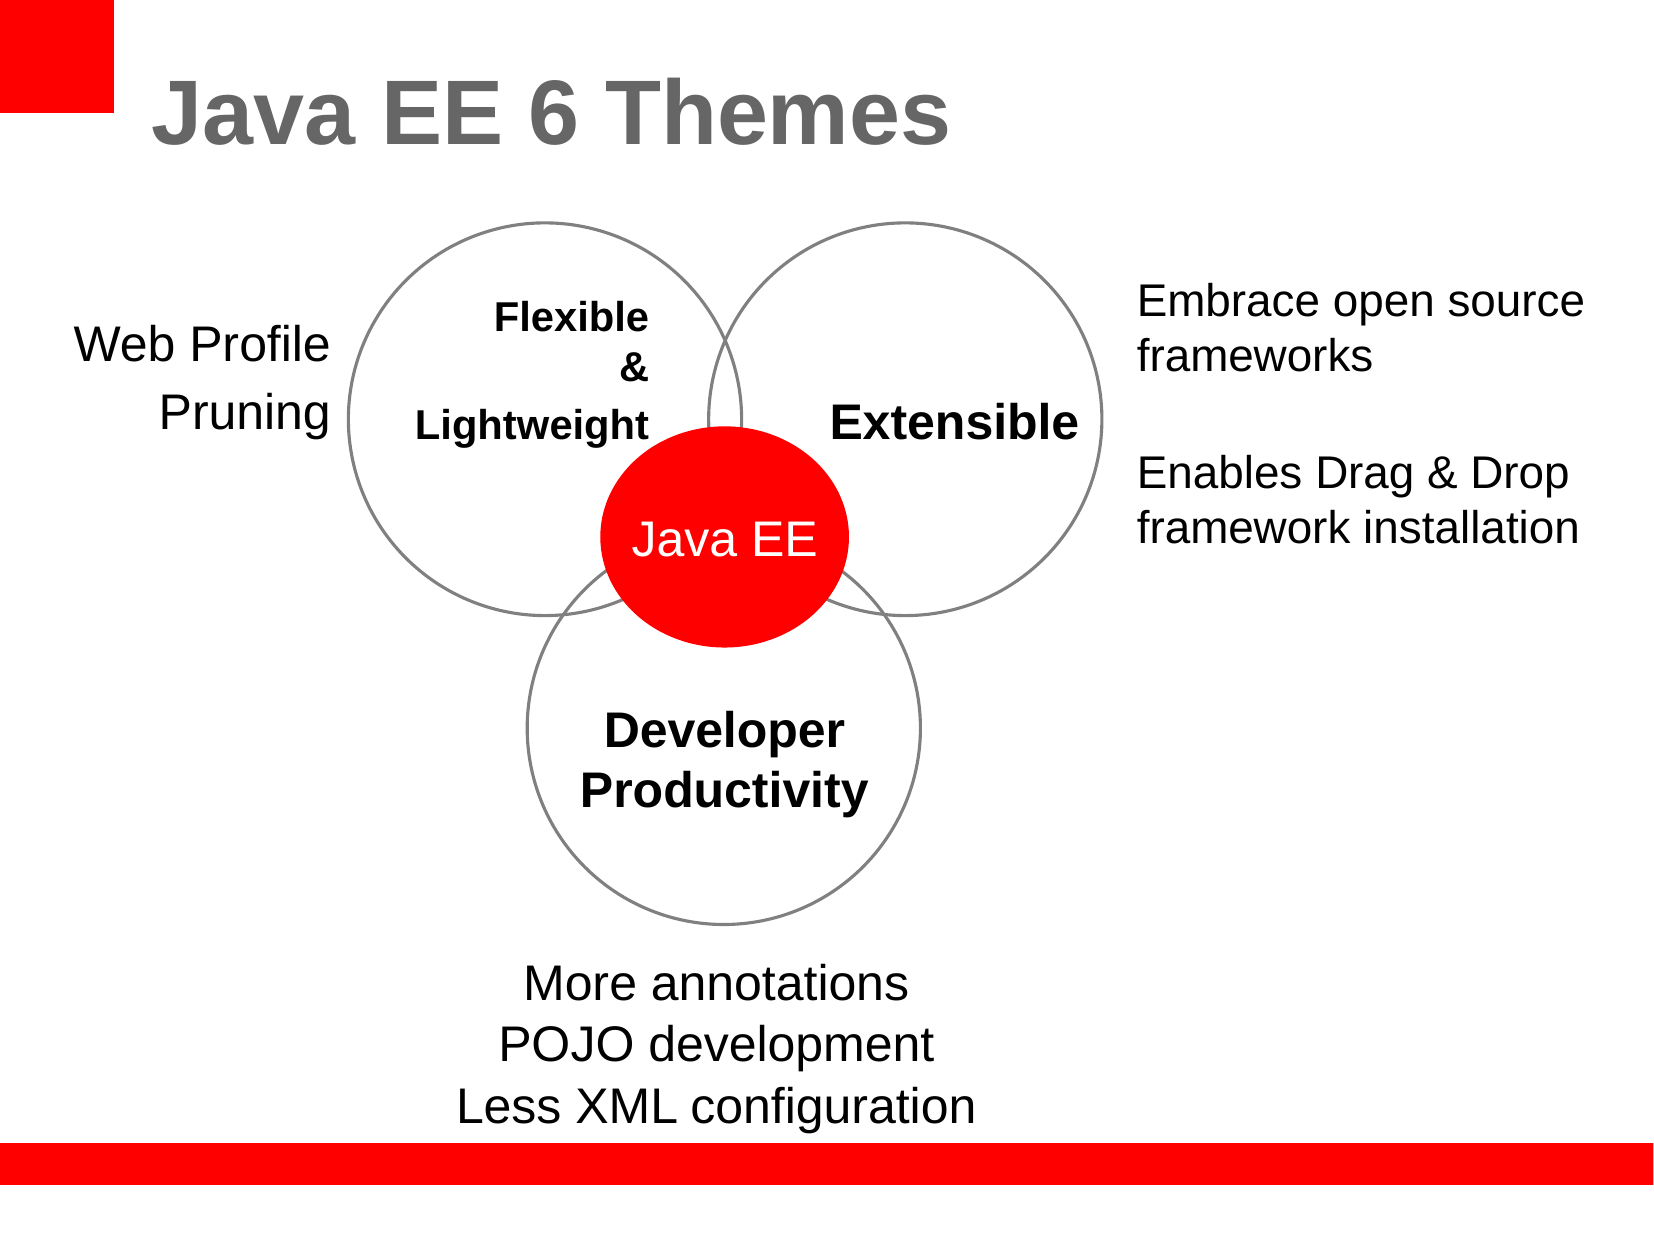

# Java EE 6 Themes
Embrace open source frameworks
Enables Drag & Drop framework installation
Flexible
&
Lightweight
Web Profile
Pruning
Extensible
Java EE
Developer
Productivity
More annotations
POJO development
Less XML configuration